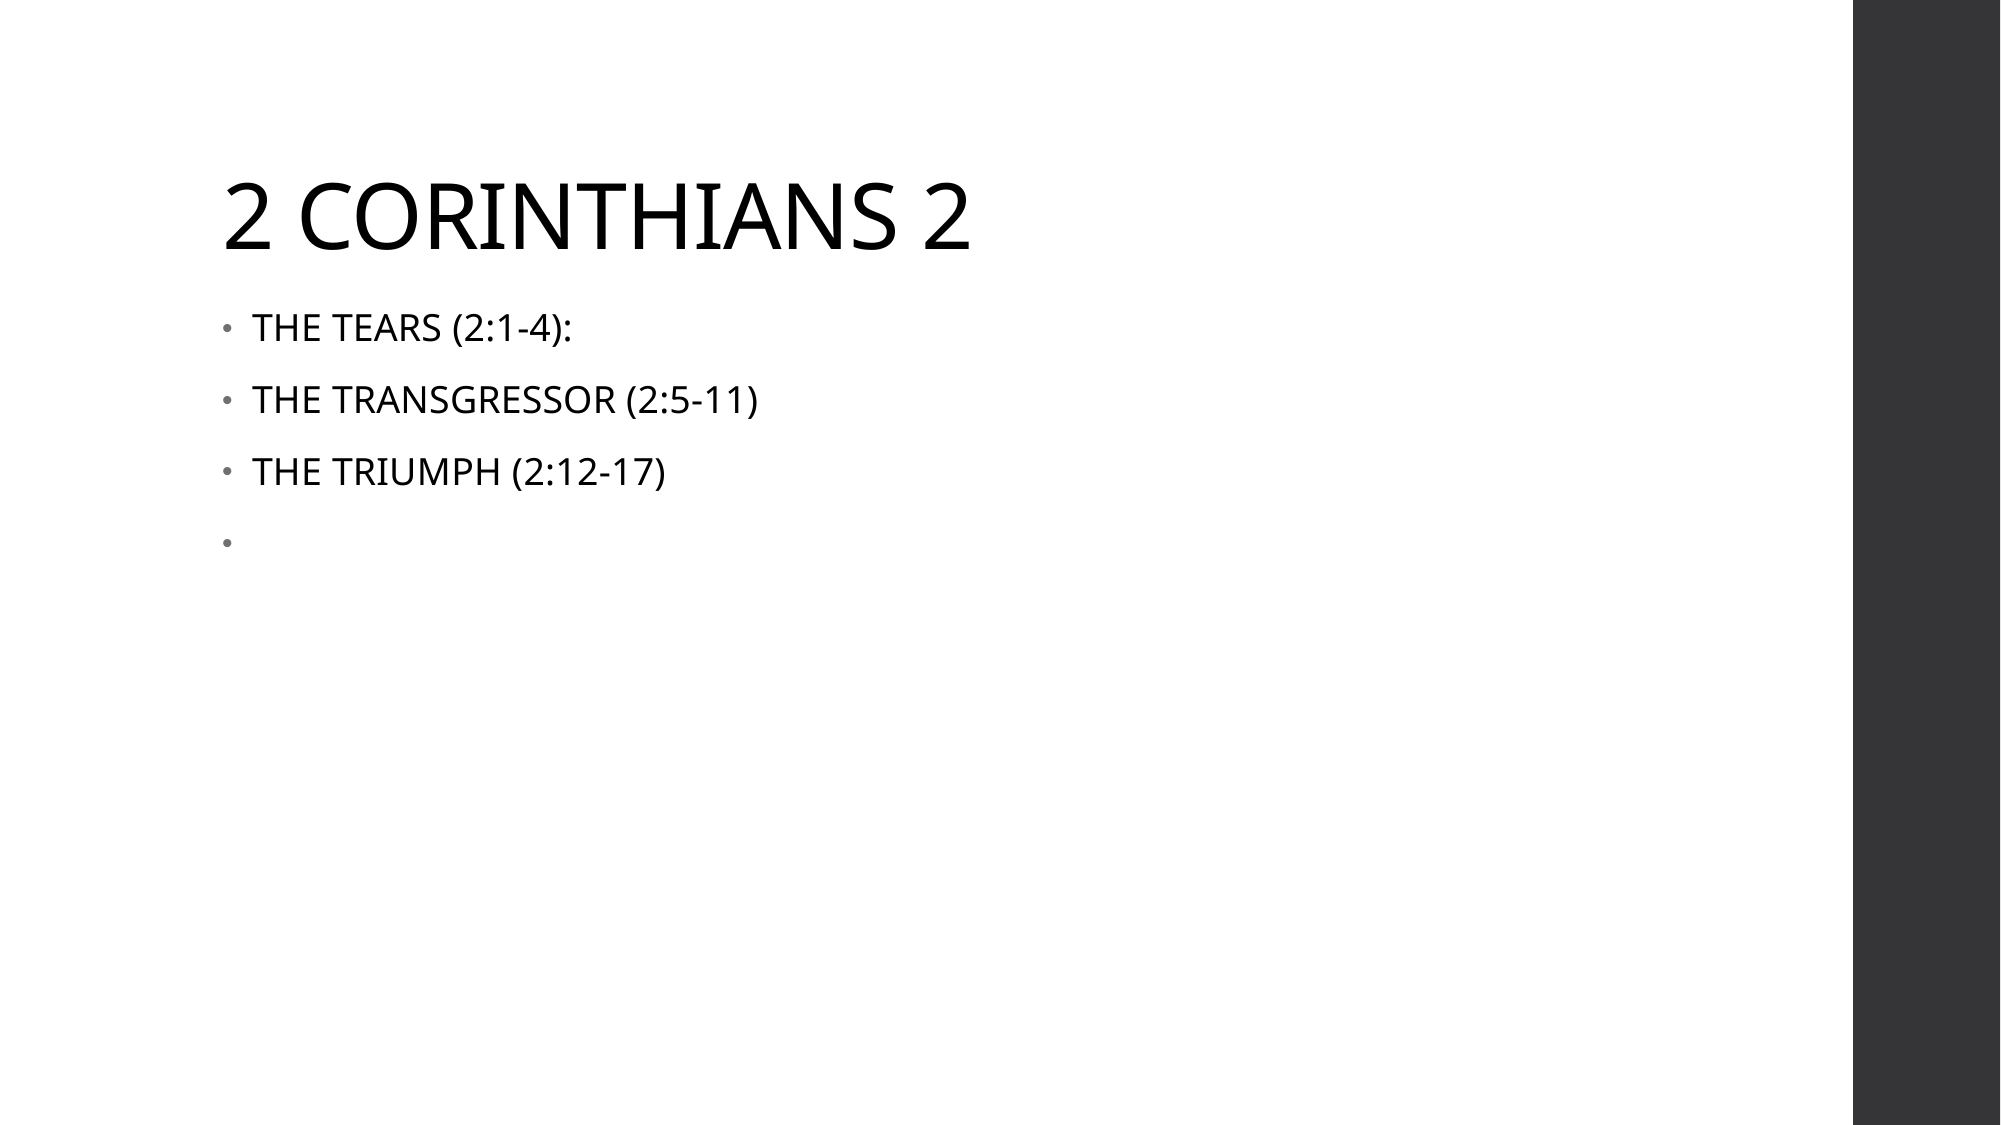

# 2 CORINTHIANS 2
THE TEARS (2:1-4):
THE TRANSGRESSOR (2:5-11)
THE TRIUMPH (2:12-17)